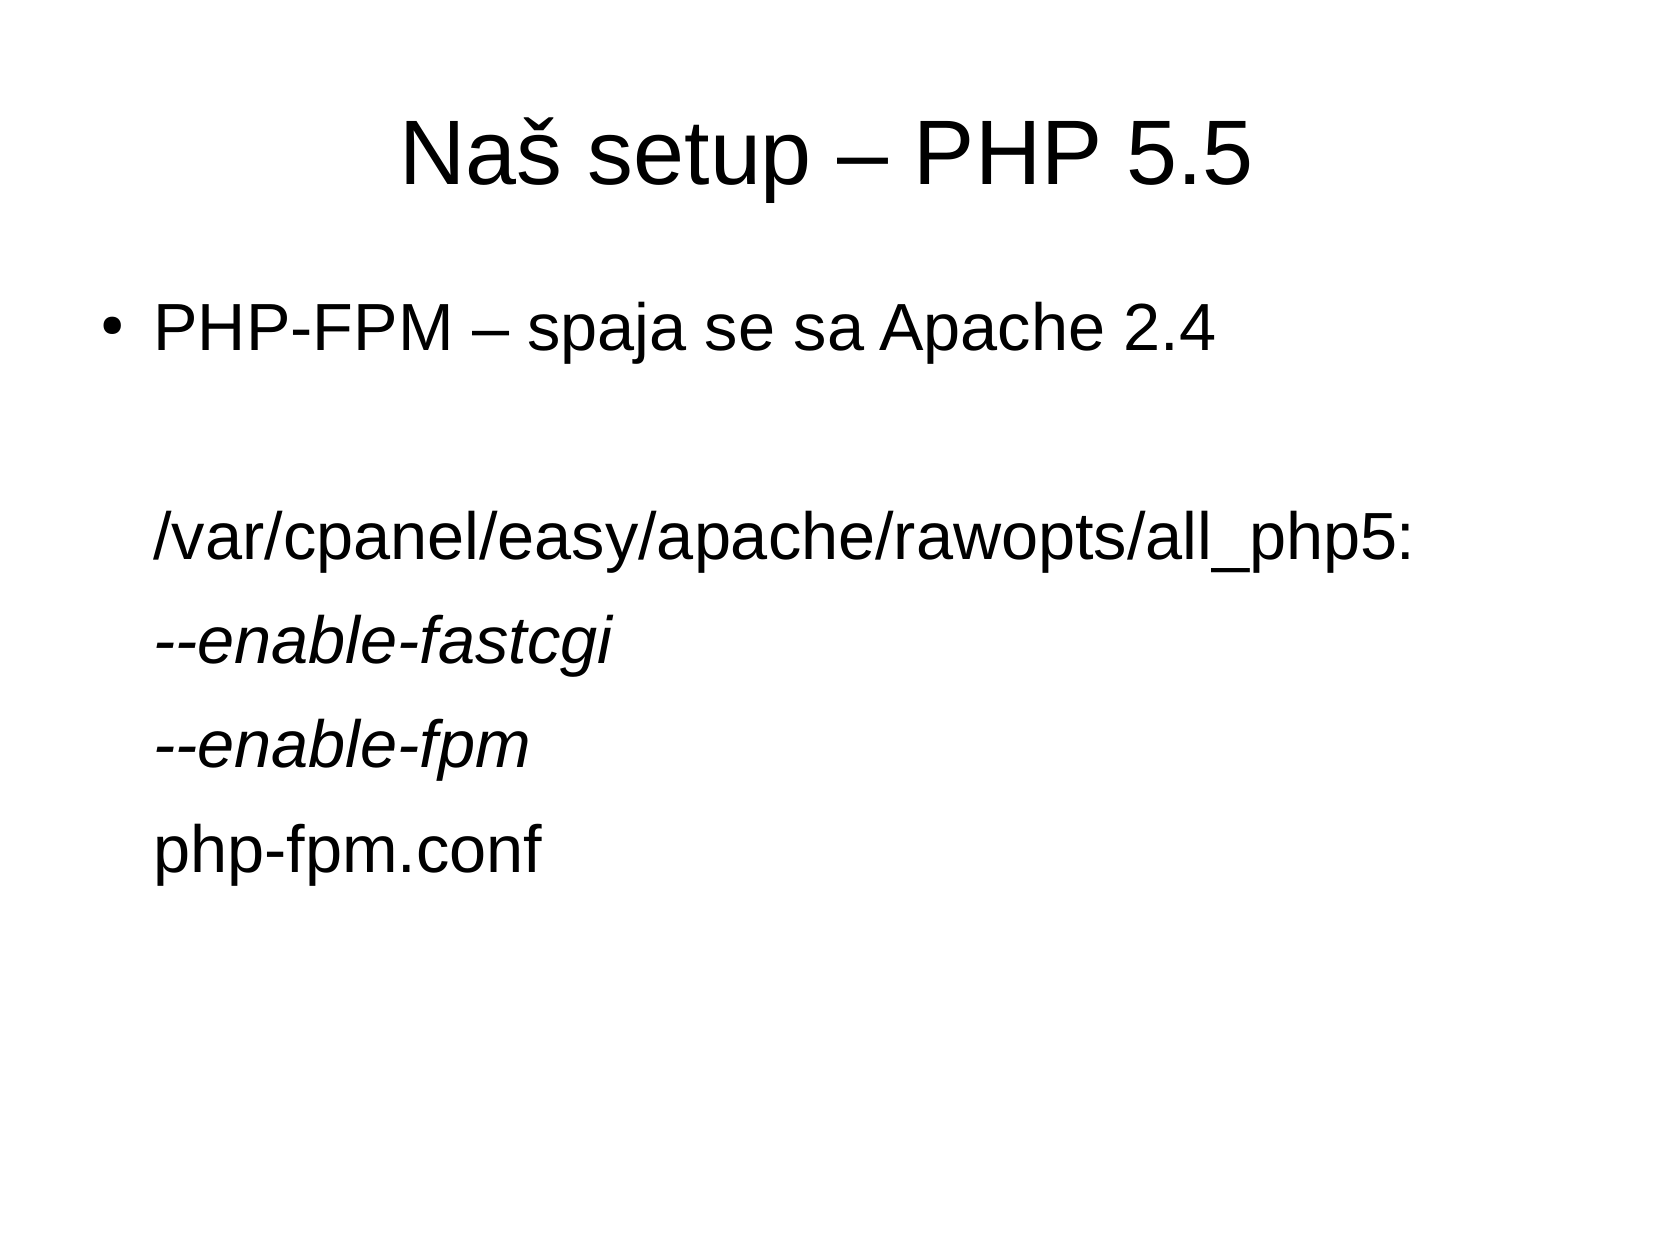

# Naš setup – PHP 5.5
PHP-FPM – spaja se sa Apache 2.4
/var/cpanel/easy/apache/rawopts/all_php5:
--enable-fastcgi
--enable-fpm
php-fpm.conf